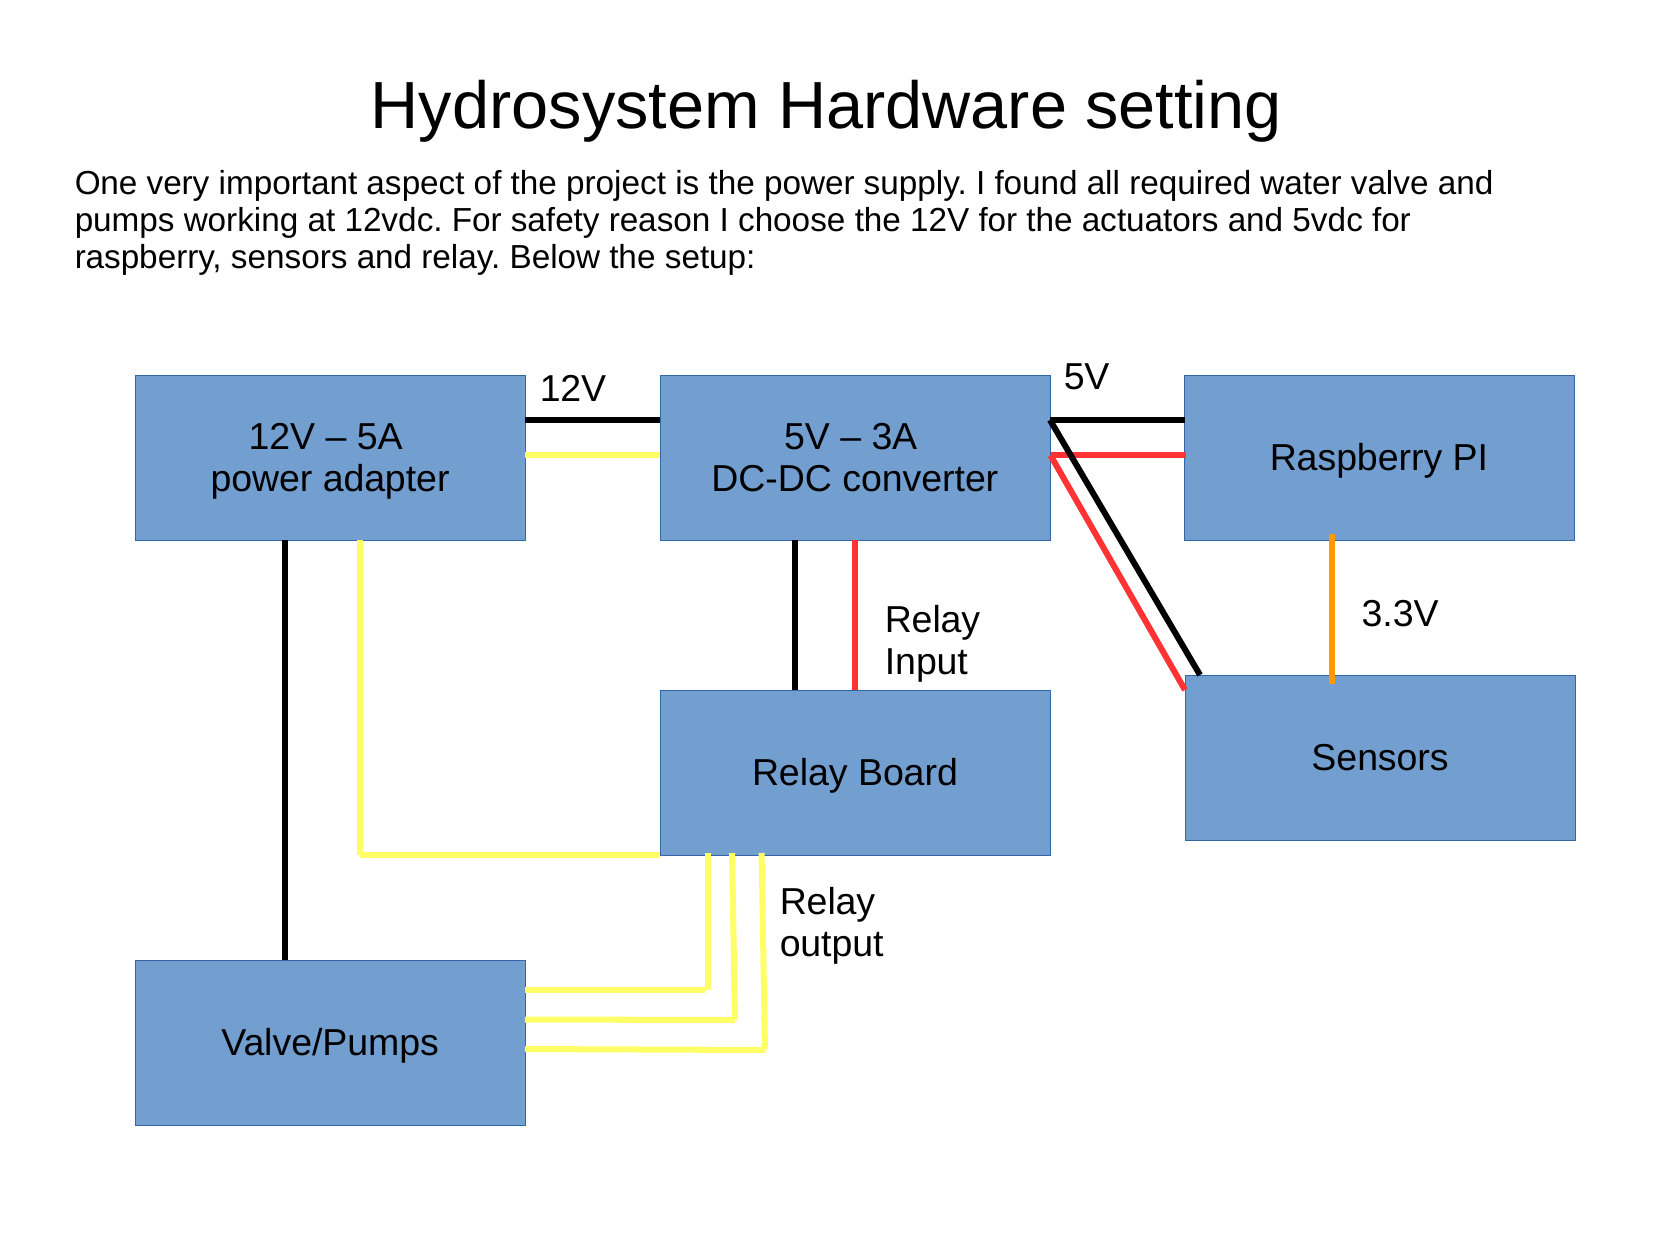

# Hydrosystem Hardware setting
One very important aspect of the project is the power supply. I found all required water valve and pumps working at 12vdc. For safety reason I choose the 12V for the actuators and 5vdc for raspberry, sensors and relay. Below the setup:
5V
12V
12V – 5A
power adapter
5V – 3A
DC-DC converter
Raspberry PI
3.3V
Relay Input
Sensors
Relay Board
Relay output
Valve/Pumps